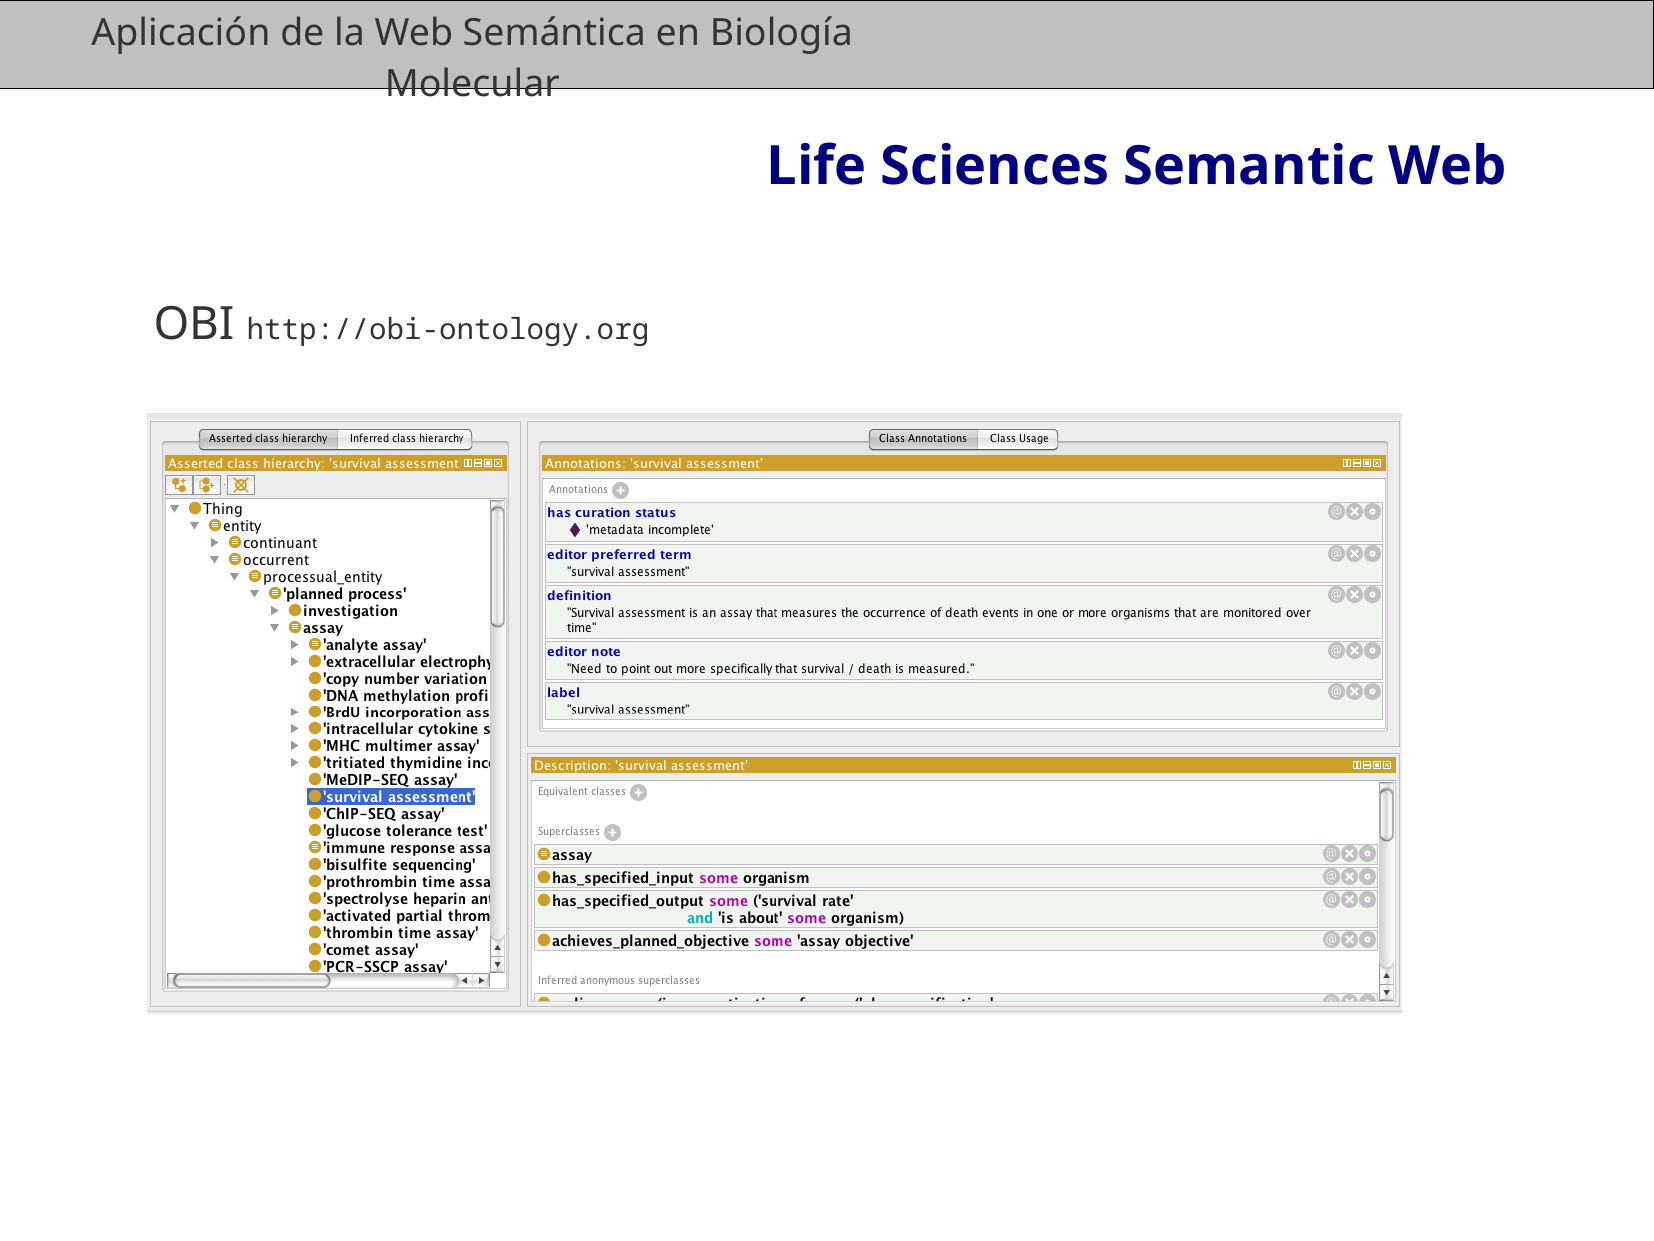

Aplicación de la Web Semántica en Biología Molecular
Life Sciences Semantic Web
# OBI http://obi-ontology.org